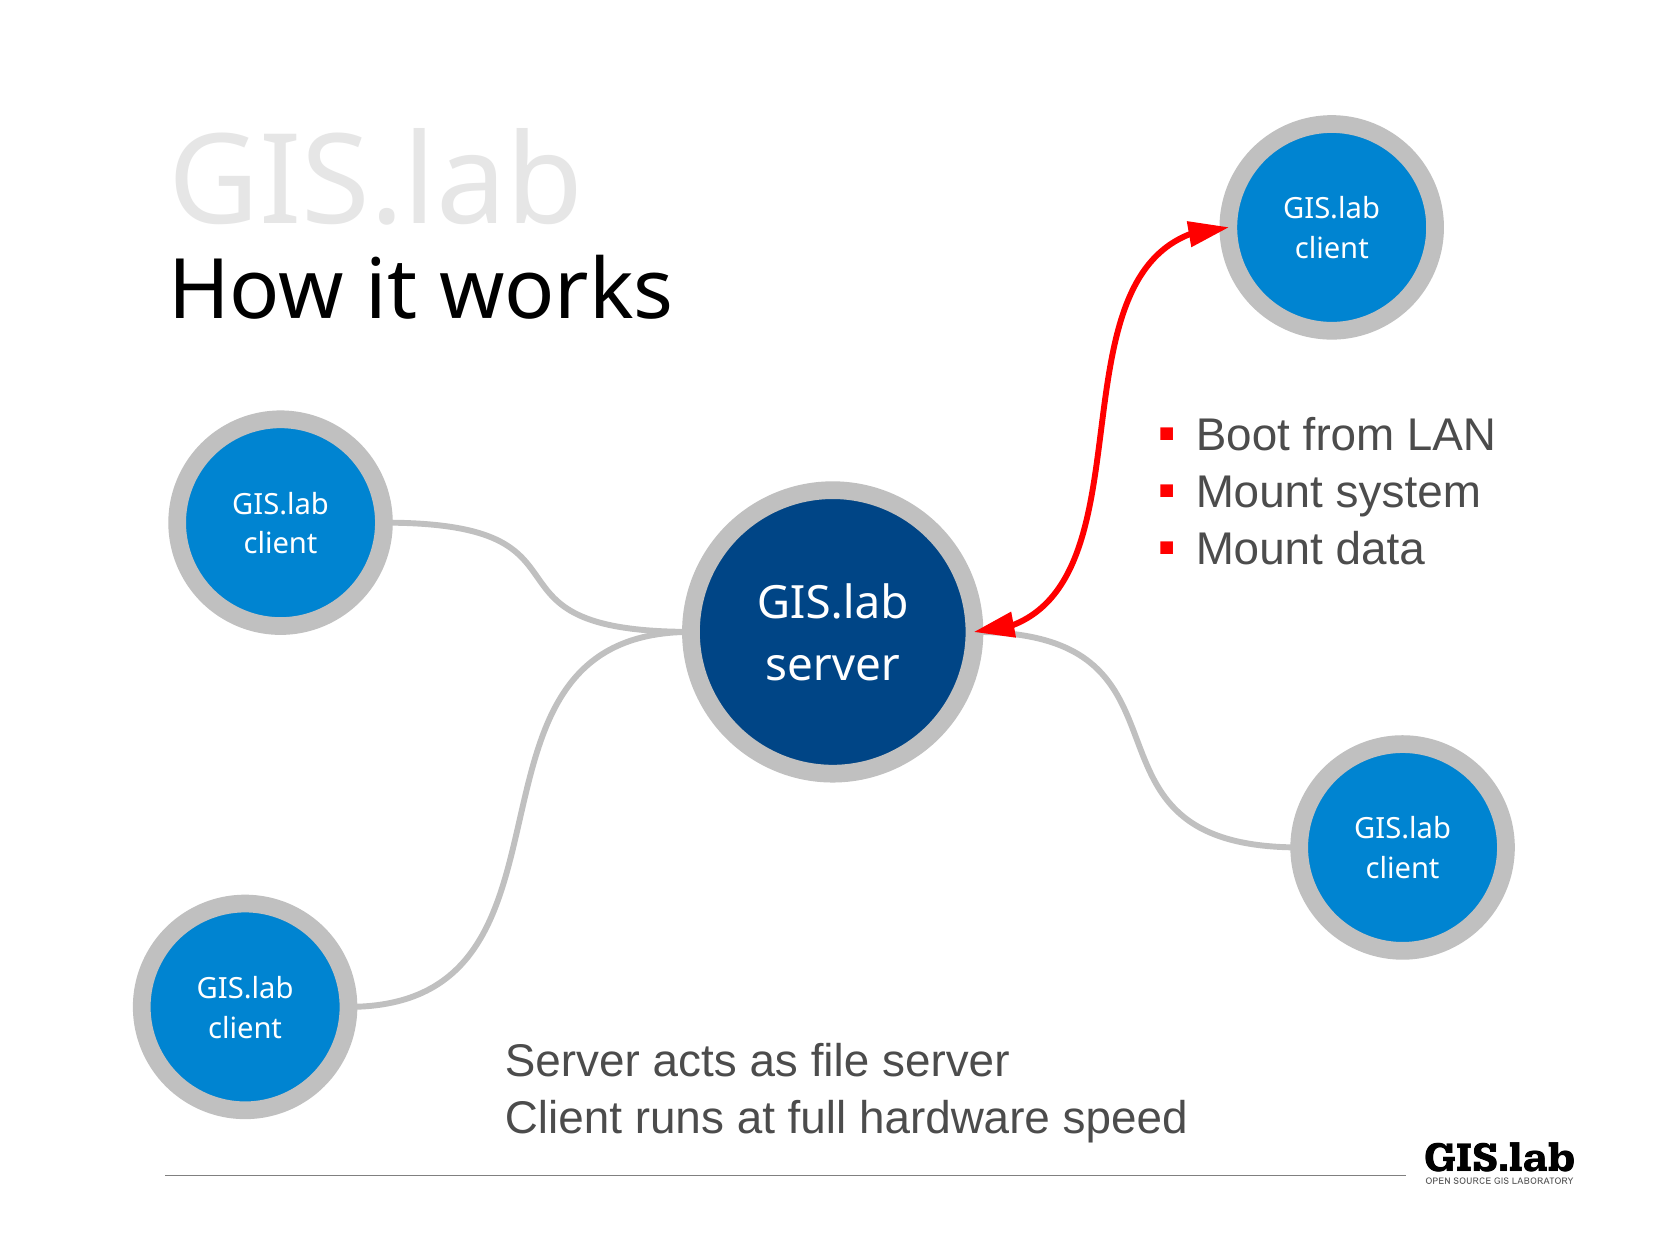

GIS.lab
GIS.lab
client
How it works
Boot from LAN
Mount system
Mount data
GIS.lab
client
GIS.lab
server
GIS.lab
client
GIS.lab
client
Server acts as file server
Client runs at full hardware speed